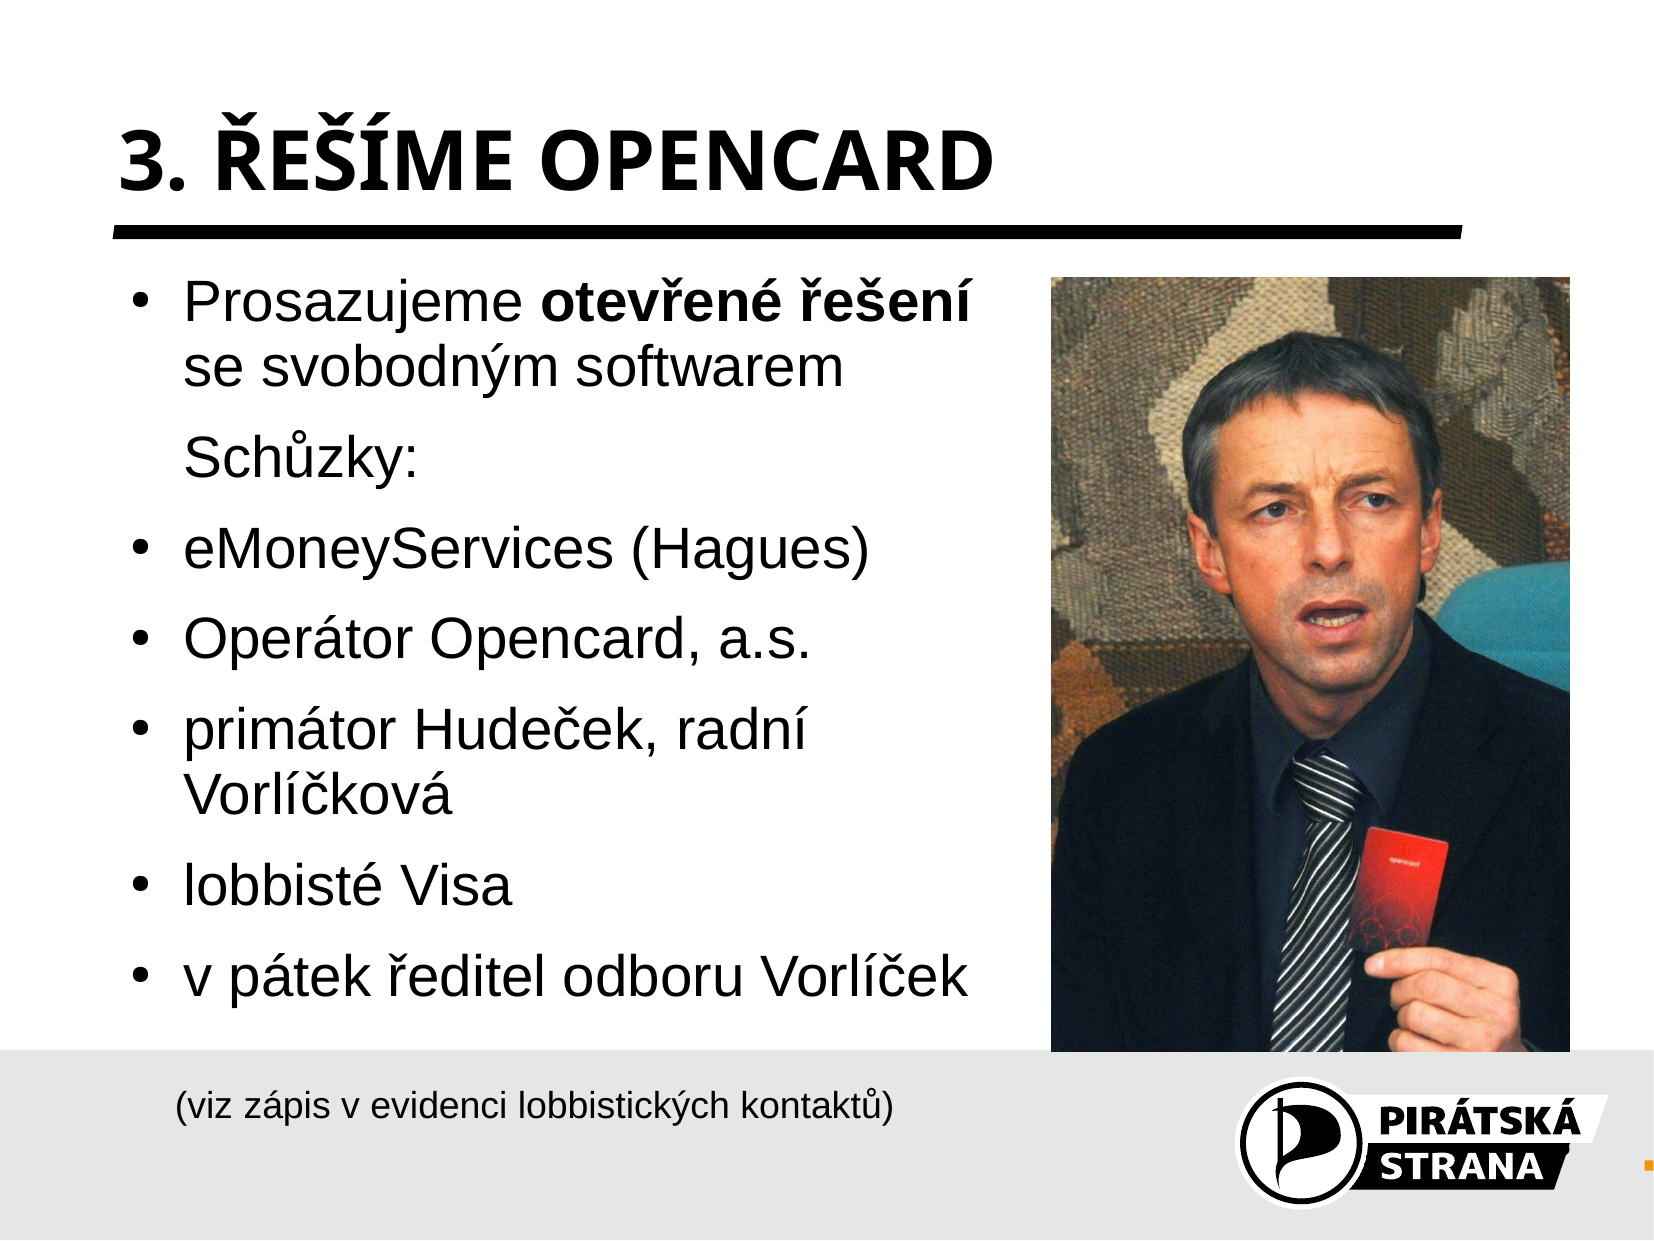

# 3. ŘEŠÍME OPENCARD
Prosazujeme otevřené řešení se svobodným softwarem
Schůzky:
eMoneyServices (Hagues)
Operátor Opencard, a.s.
primátor Hudeček, radní Vorlíčková
lobbisté Visa
v pátek ředitel odboru Vorlíček
(viz zápis v evidenci lobbistických kontaktů)